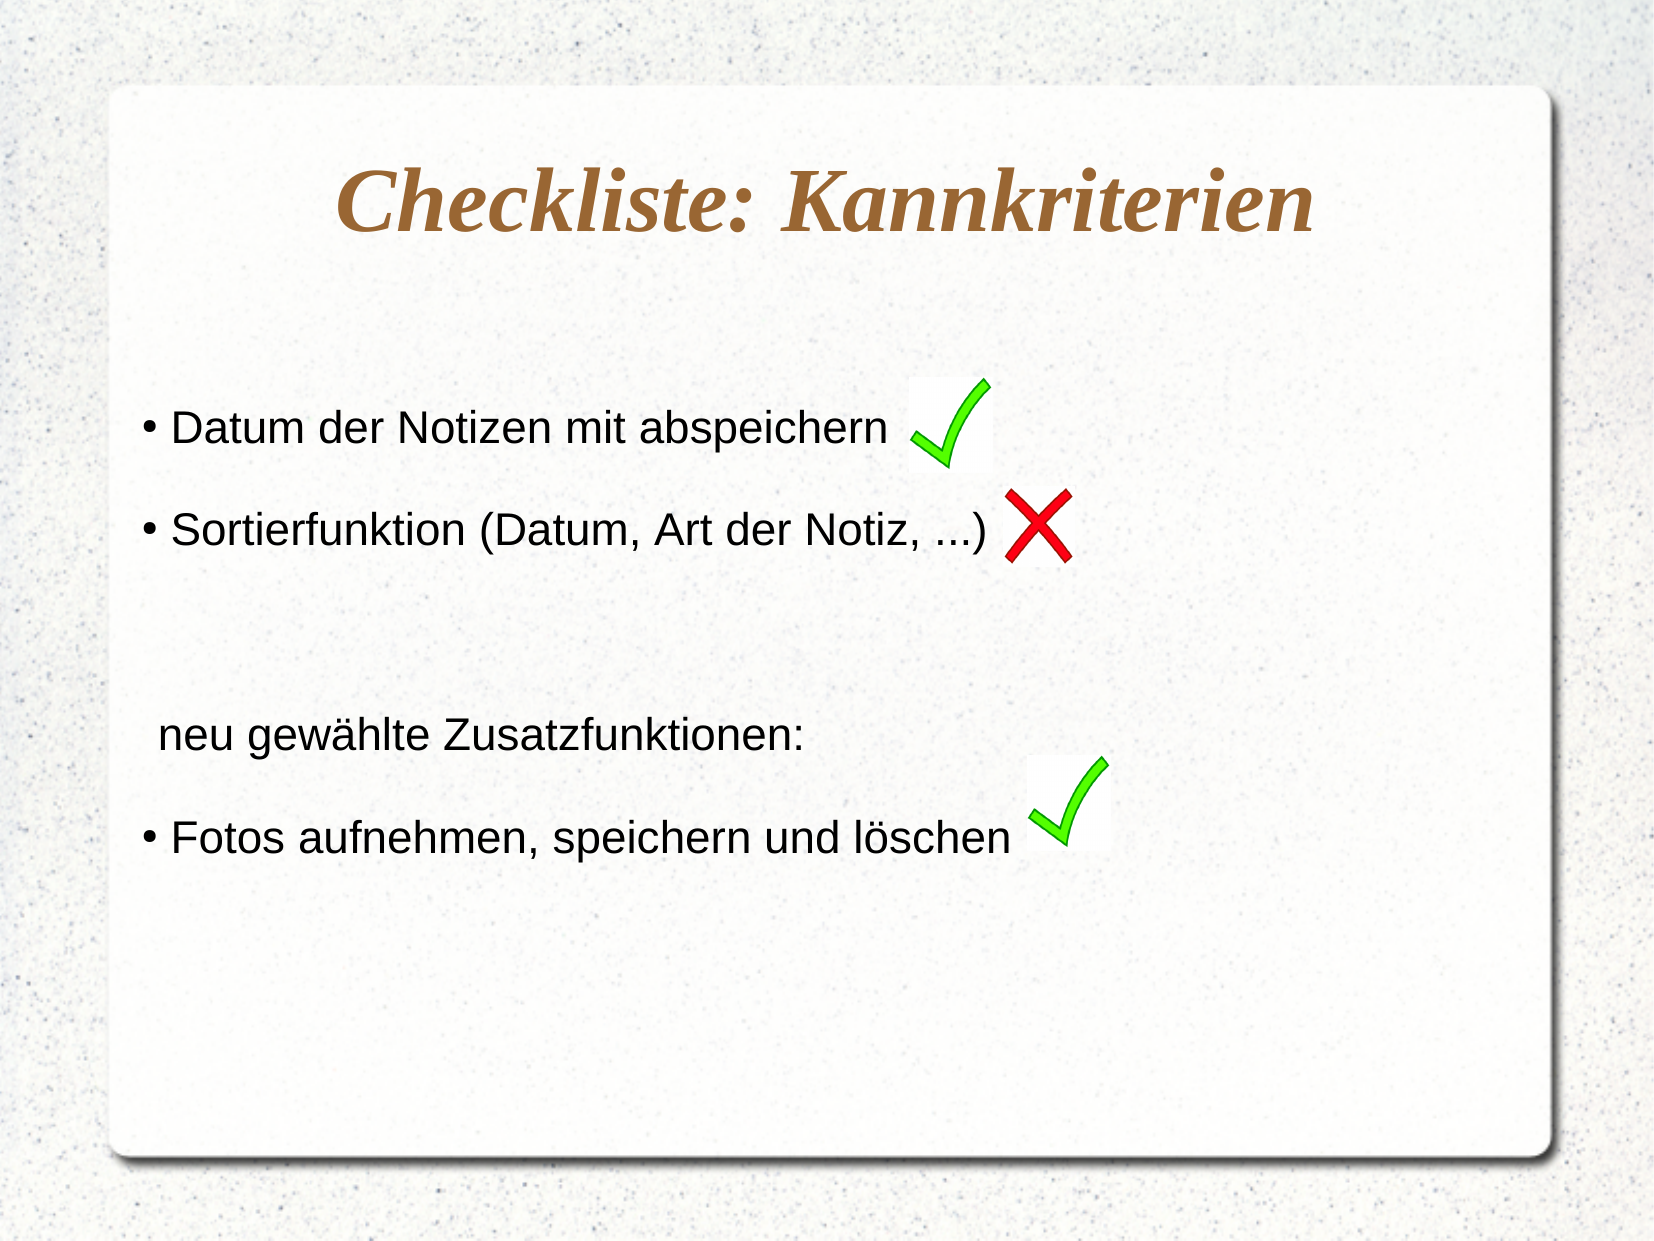

# Checkliste: Kannkriterien
 Datum der Notizen mit abspeichern
 Sortierfunktion (Datum, Art der Notiz, ...)
neu gewählte Zusatzfunktionen:
 Fotos aufnehmen, speichern und löschen